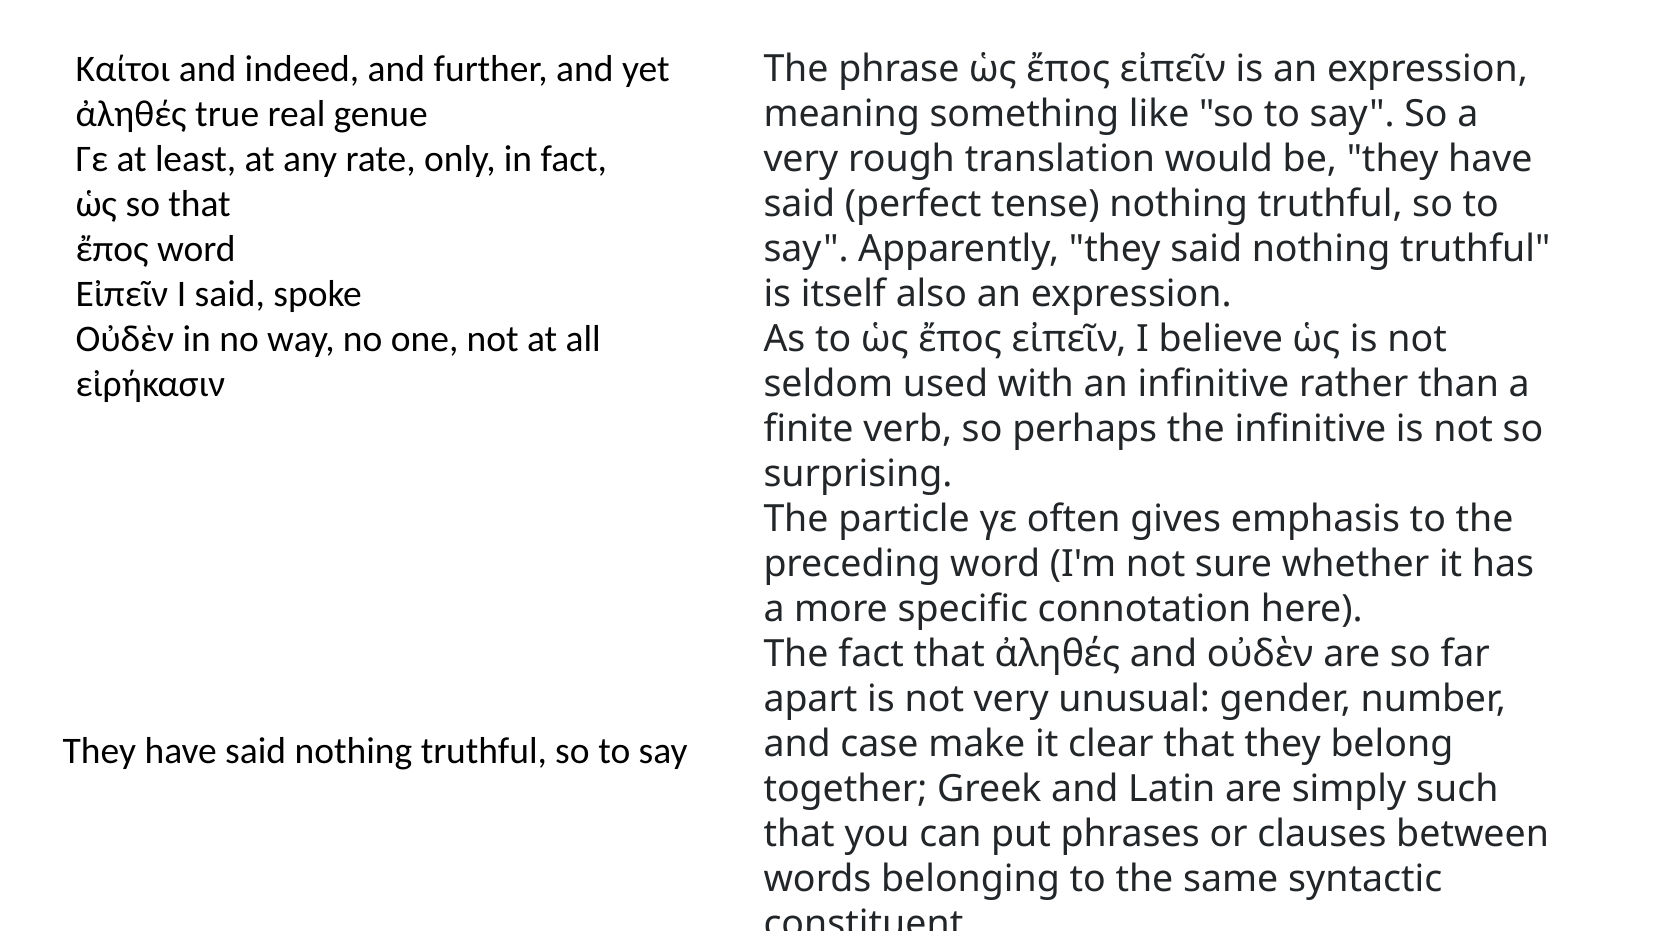

Καίτοι and indeed, and further, and yet
ἀληθές true real genue
Γε at least, at any rate, only, in fact,
ὡς so that
ἔπος word
Εἰπεῖν I said, spoke
Οὐδὲν in no way, no one, not at all
εἰρήκασιν
The phrase ὡς ἔπος εἰπεῖν is an expression, meaning something like "so to say". So a very rough translation would be, "they have said (perfect tense) nothing truthful, so to say". Apparently, "they said nothing truthful" is itself also an expression.
As to ὡς ἔπος εἰπεῖν, I believe ὡς is not seldom used with an infinitive rather than a finite verb, so perhaps the infinitive is not so surprising.
The particle γε often gives emphasis to the preceding word (I'm not sure whether it has a more specific connotation here).
The fact that ἀληθές and οὐδὲν are so far apart is not very unusual: gender, number, and case make it clear that they belong together; Greek and Latin are simply such that you can put phrases or clauses between words belonging to the same syntactic constituent.
They have said nothing truthful, so to say